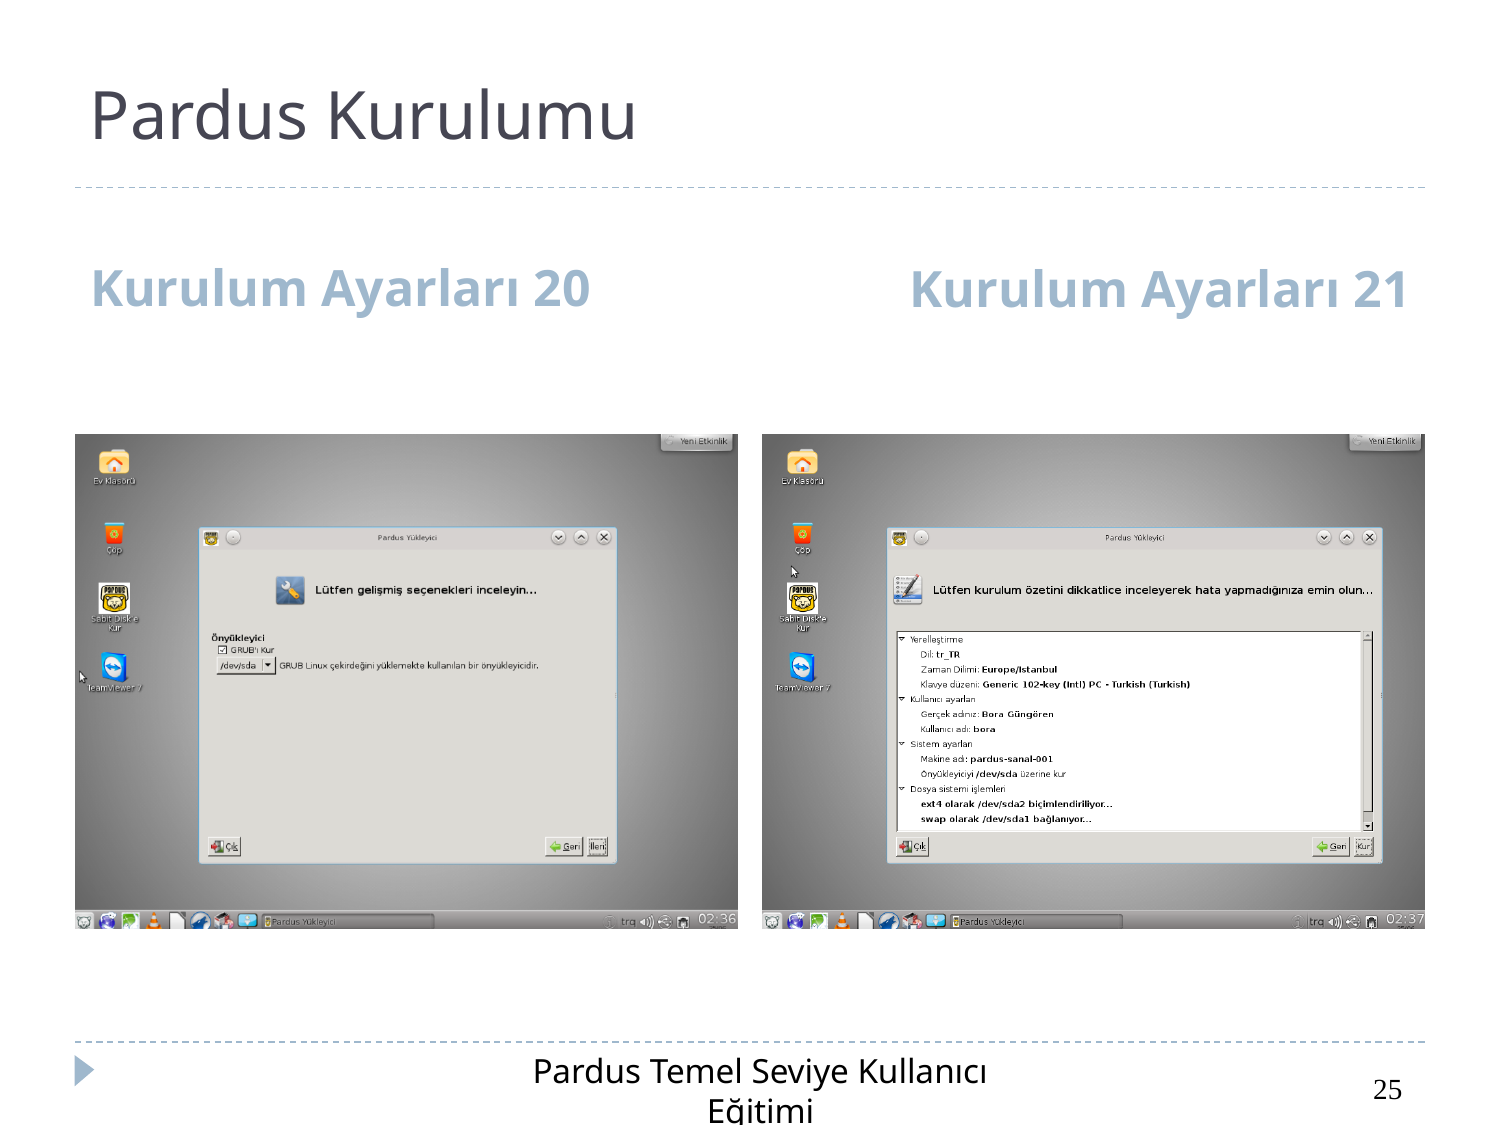

# Pardus Kurulumu
Kurulum Ayarları 20
Kurulum Ayarları 21